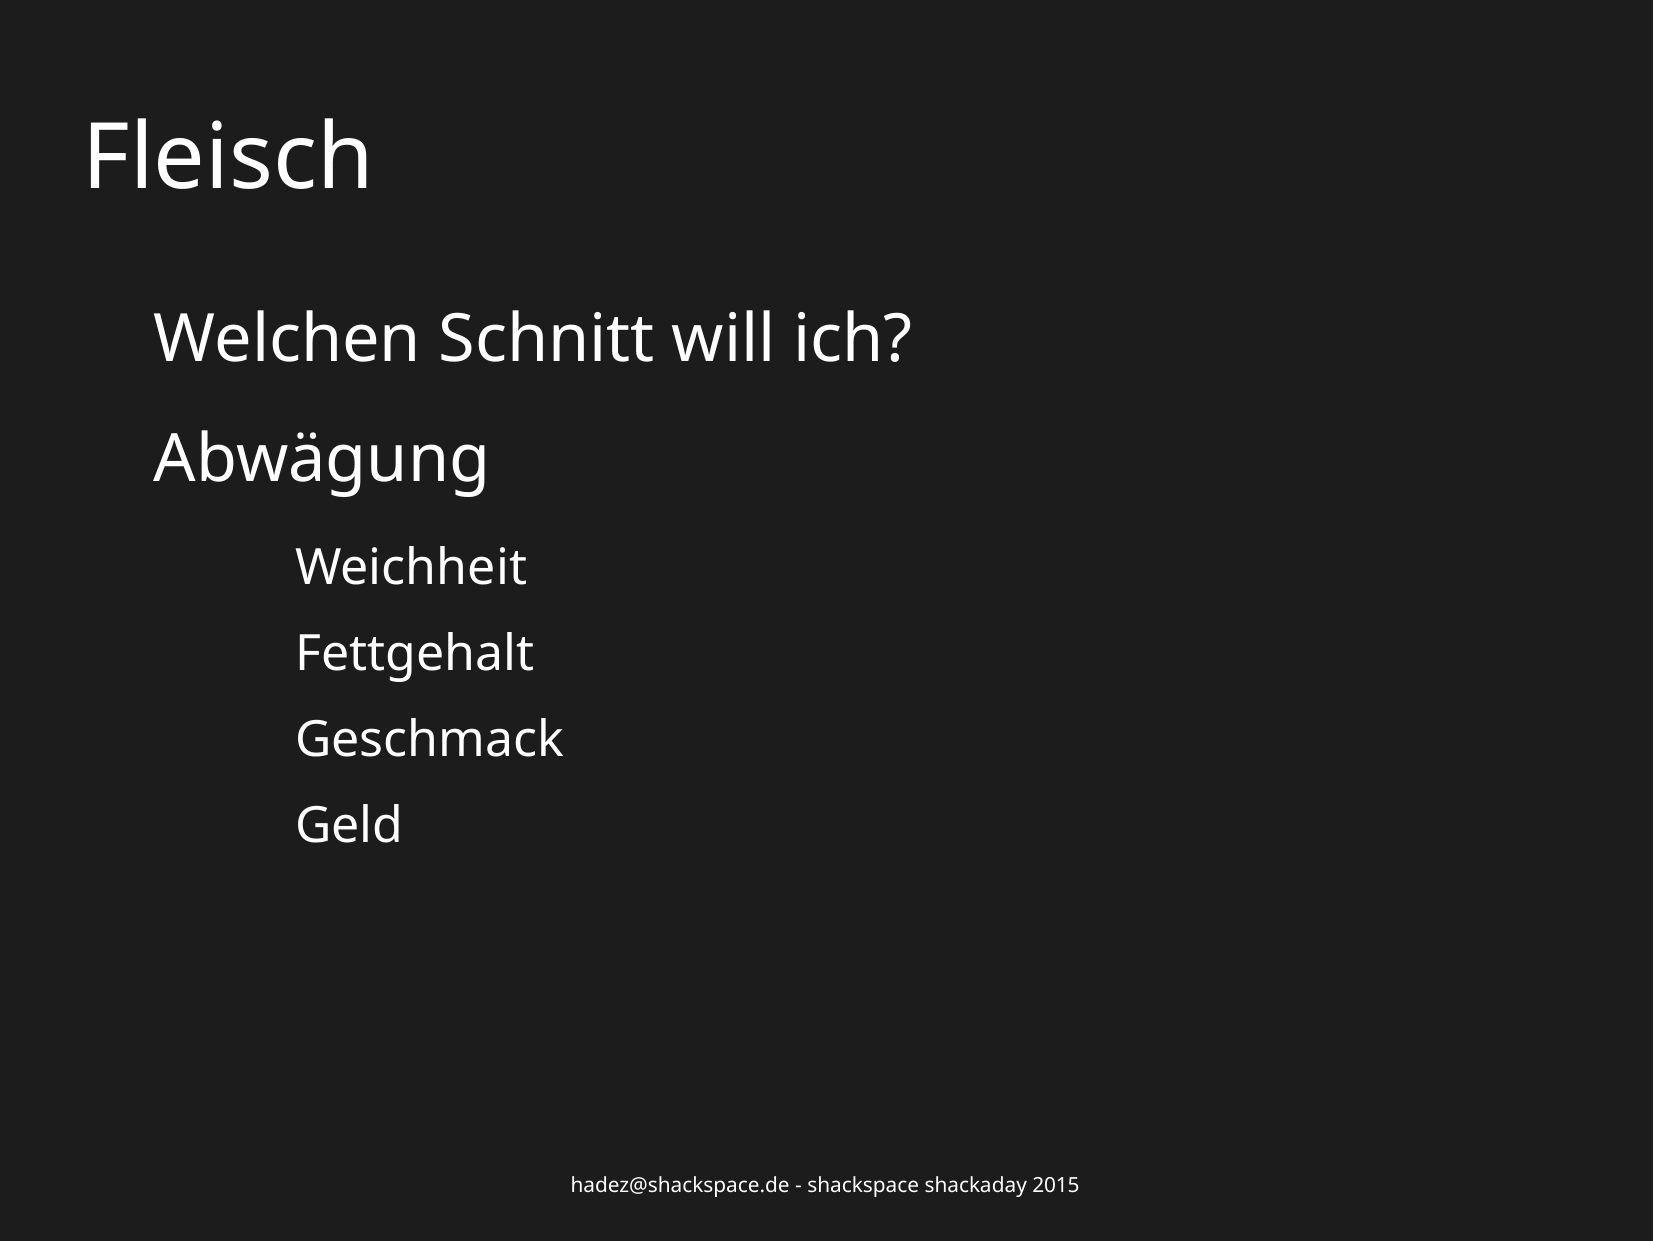

# Fleisch
Welchen Schnitt will ich?
Abwägung
Weichheit
Fettgehalt
Geschmack
Geld